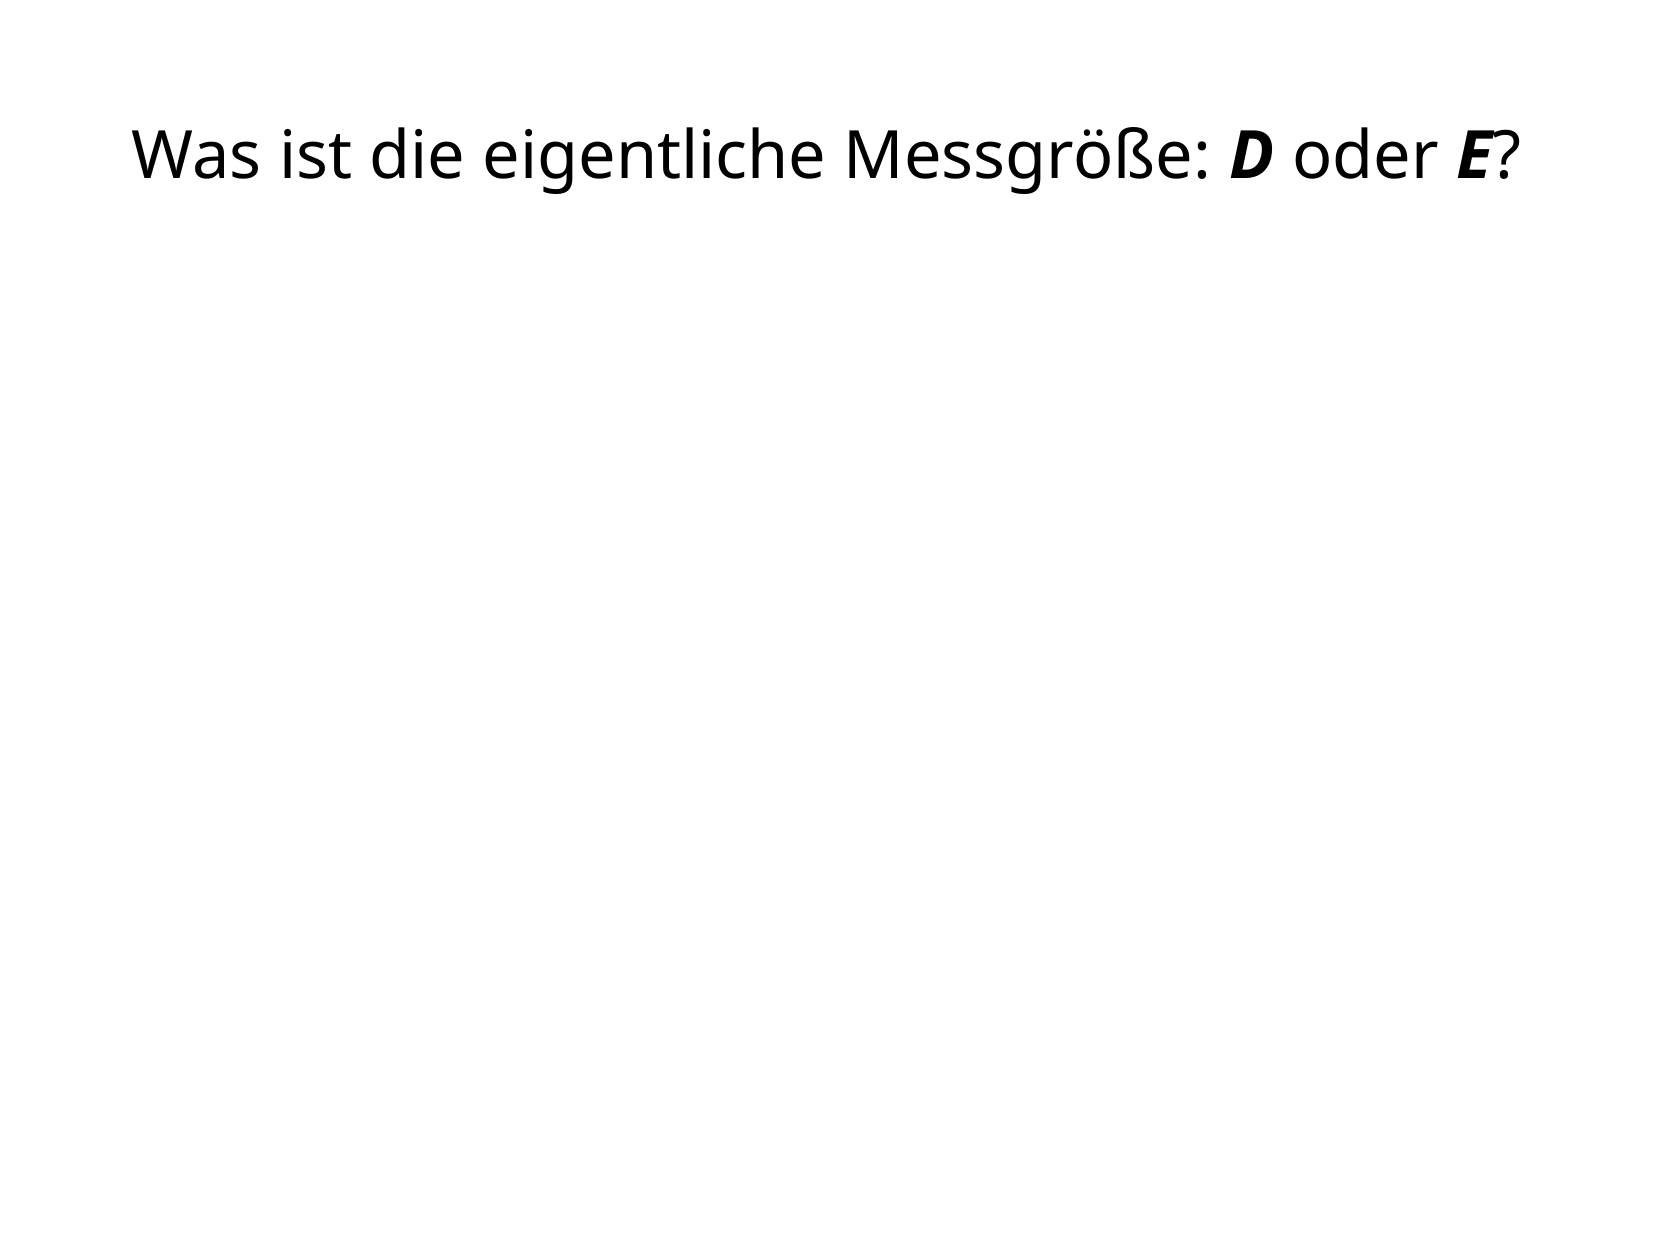

# Was ist die eigentliche Messgröße: D oder E?